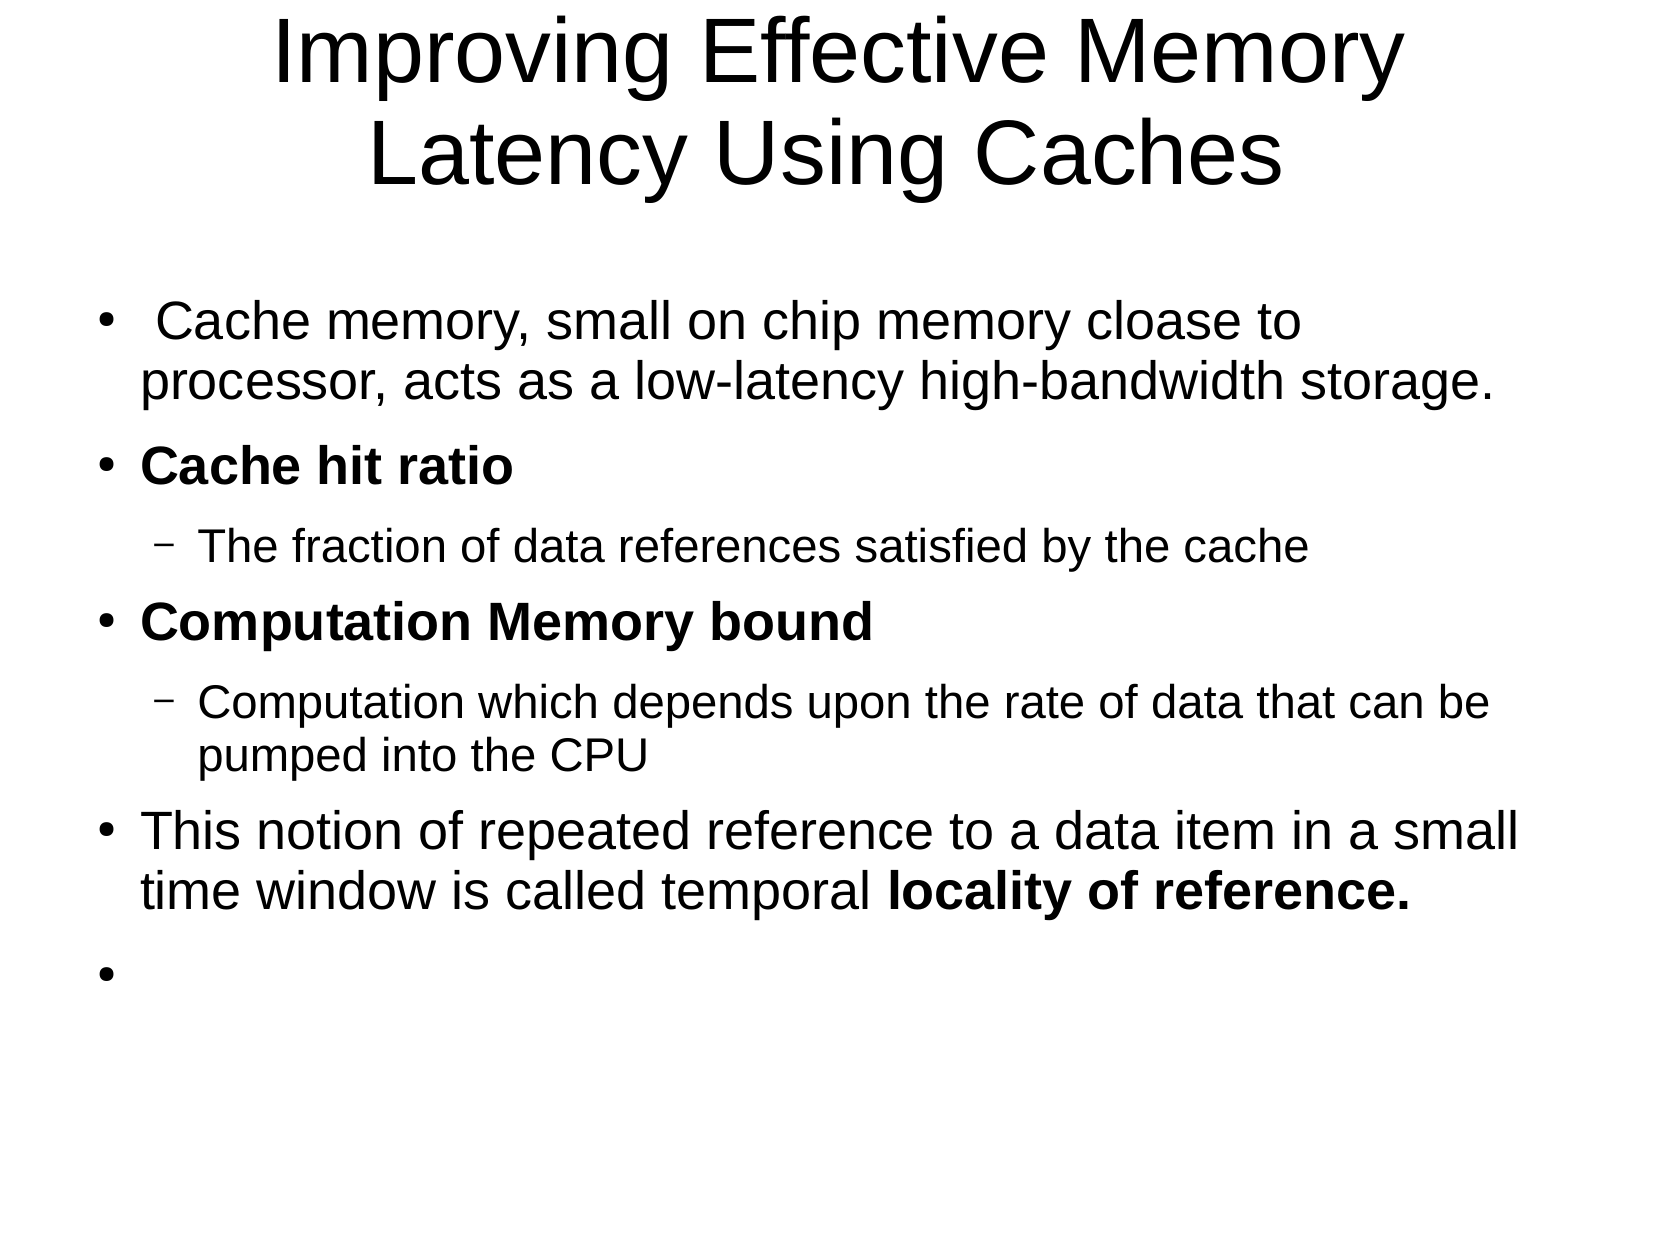

# Improving Effective Memory Latency Using Caches
 Cache memory, small on chip memory cloase to processor, acts as a low-latency high-bandwidth storage.
Cache hit ratio
The fraction of data references satisfied by the cache
Computation Memory bound
Computation which depends upon the rate of data that can be pumped into the CPU
This notion of repeated reference to a data item in a small time window is called temporal locality of reference.